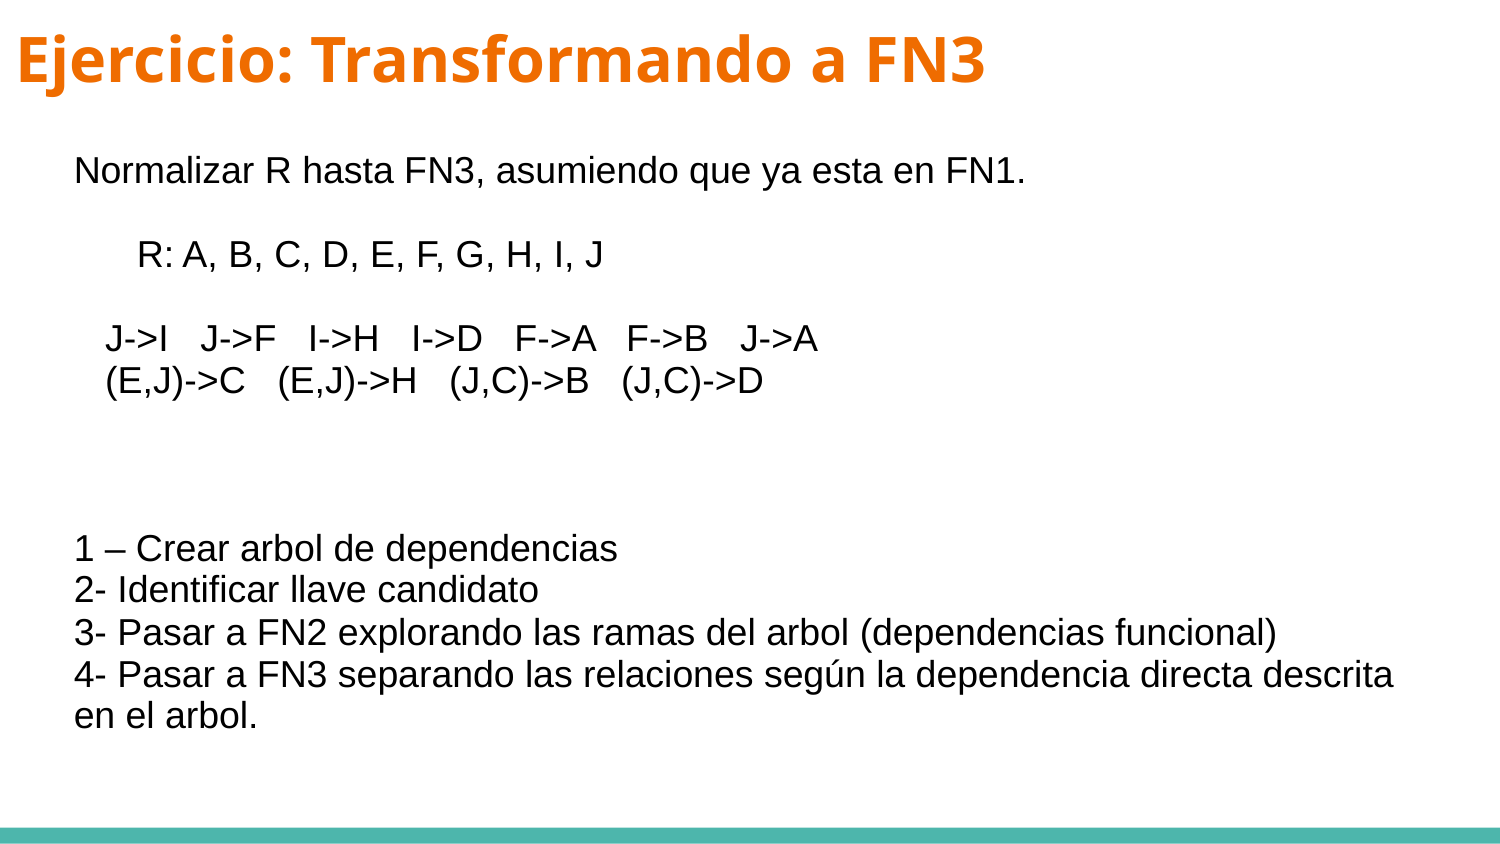

# Ejercicio: Transformando a FN3
Normalizar R hasta FN3, asumiendo que ya esta en FN1.
 R: A, B, C, D, E, F, G, H, I, J
 J->I J->F I->H I->D F->A F->B J->A
 (E,J)->C (E,J)->H (J,C)->B (J,C)->D
1 – Crear arbol de dependencias
2- Identificar llave candidato
3- Pasar a FN2 explorando las ramas del arbol (dependencias funcional)
4- Pasar a FN3 separando las relaciones según la dependencia directa descrita en el arbol.